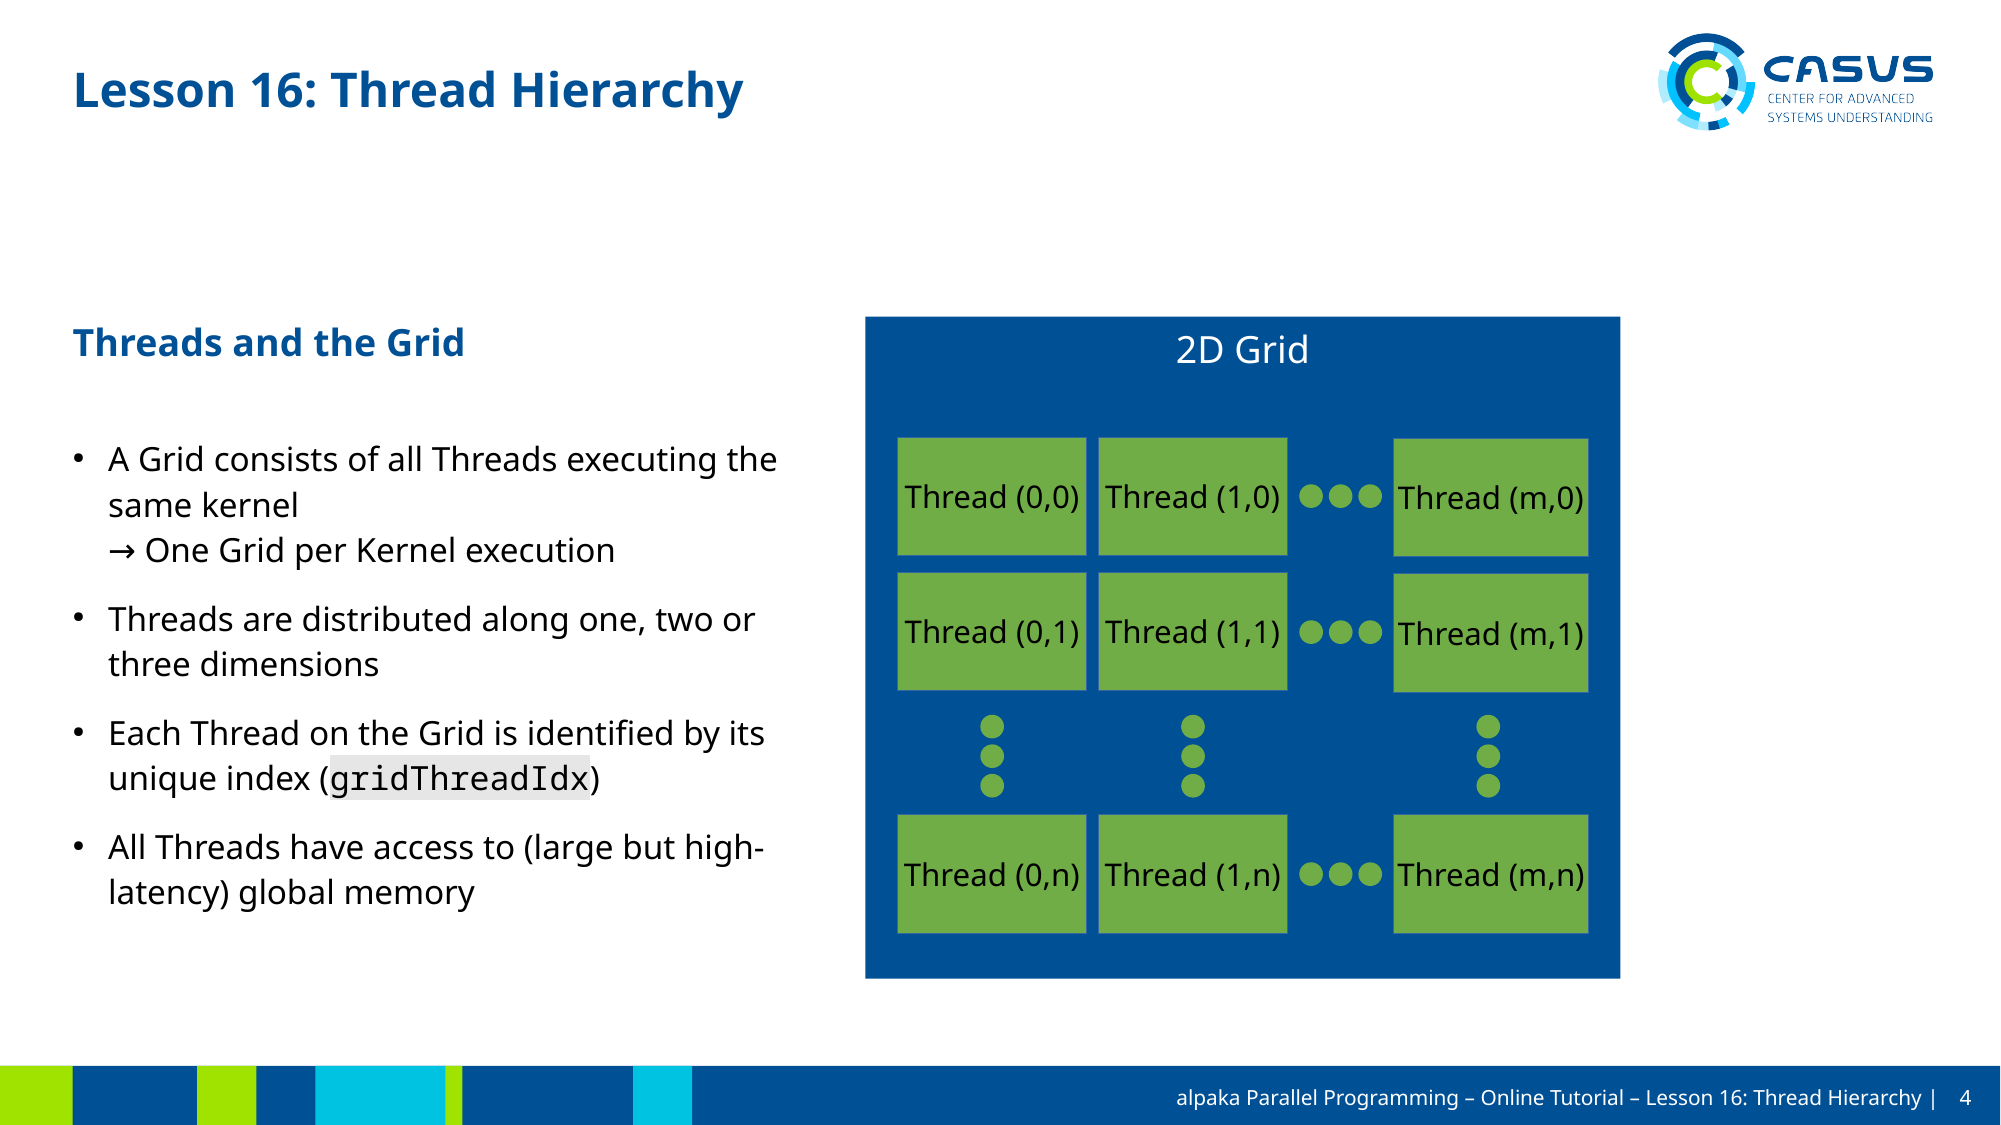

# Lesson 16: Thread Hierarchy
Threads and the Grid
A Grid consists of all Threads executing the same kernel
→ One Grid per Kernel execution
Threads are distributed along one, two or three dimensions
Each Thread on the Grid is identified by its unique index (gridThreadIdx)
All Threads have access to (large but high-latency) global memory
2D Grid
Thread (0,0)
Thread (1,0)
Thread (m,0)
Thread (0,1)
Thread (1,1)
Thread (m,1)
Thread (0,n)
Thread (1,n)
Thread (m,n)
alpaka Parallel Programming – Online Tutorial – Lesson 16: Thread Hierarchy
4